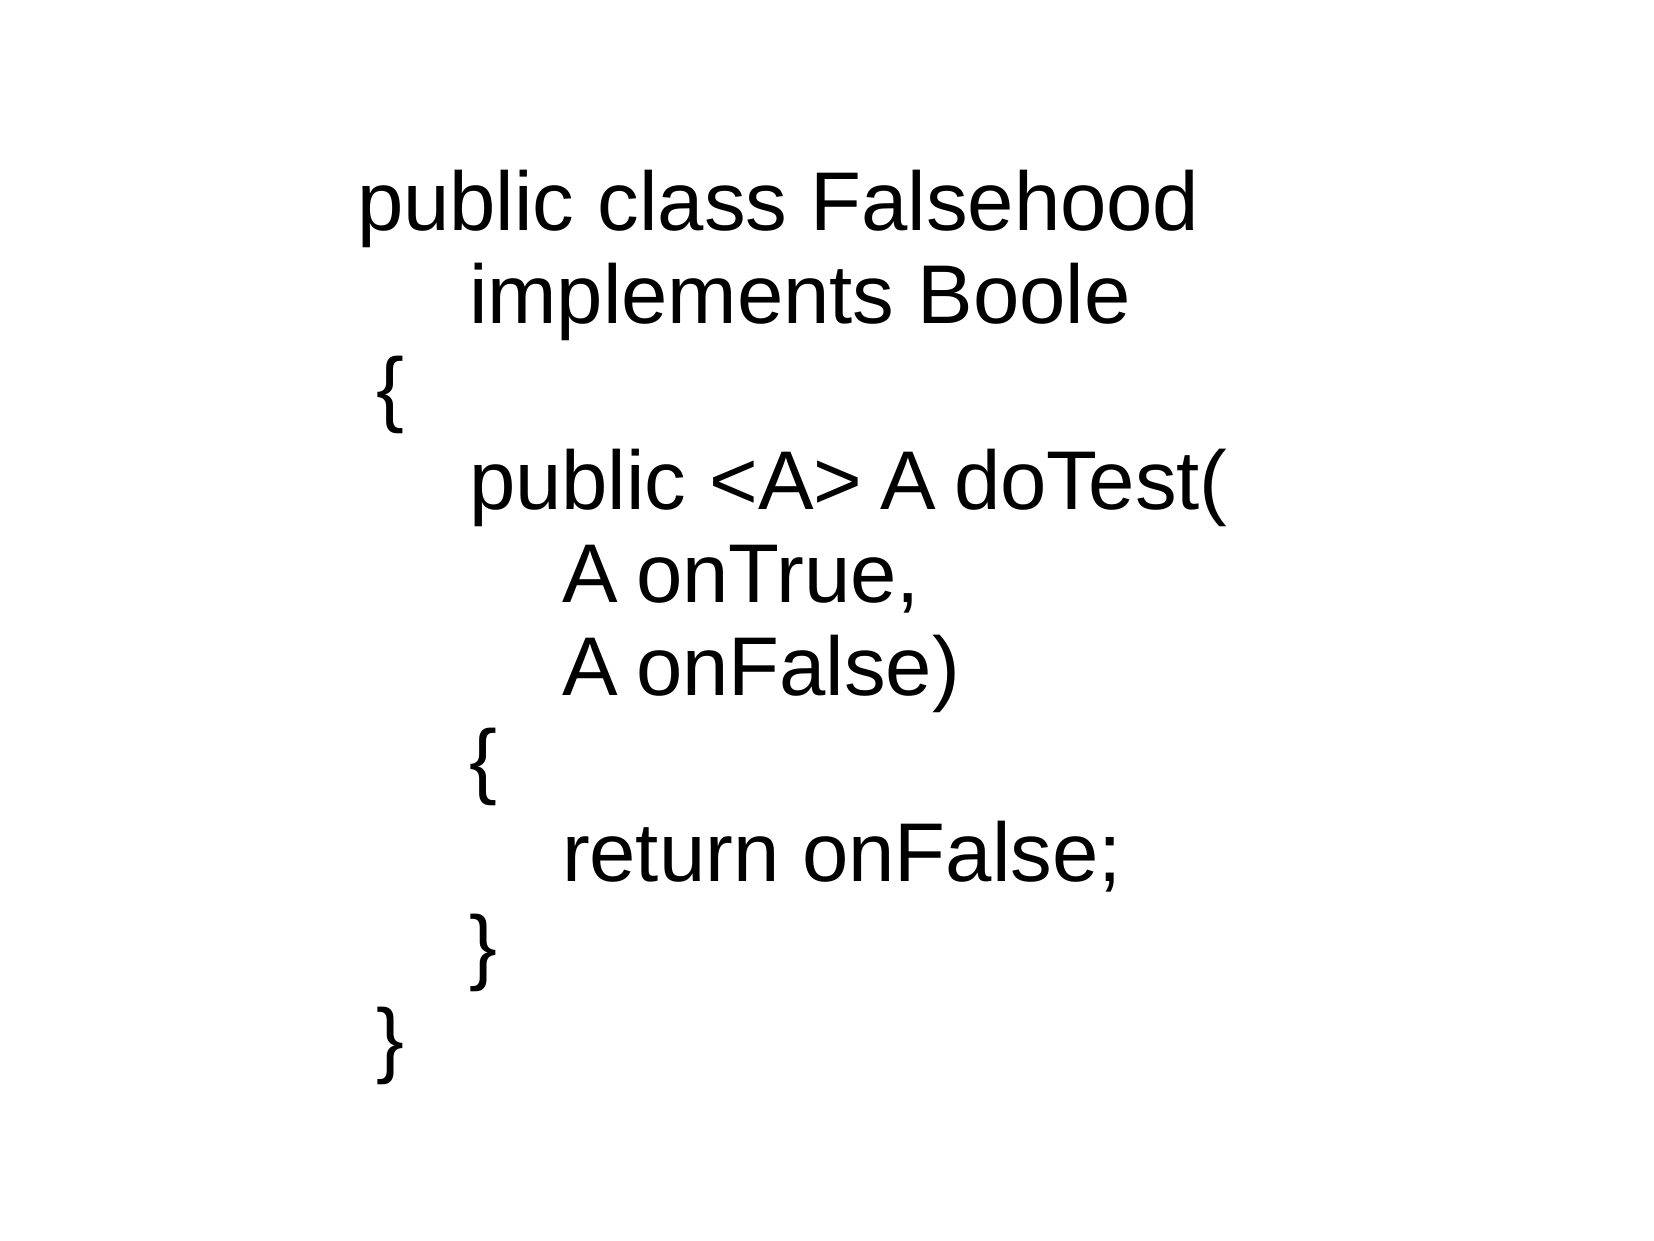

# public class Falsehood
 implements Boole
 {
 public <A> A doTest(
 A onTrue,
 A onFalse)
 {
 return onFalse;
 }
 }